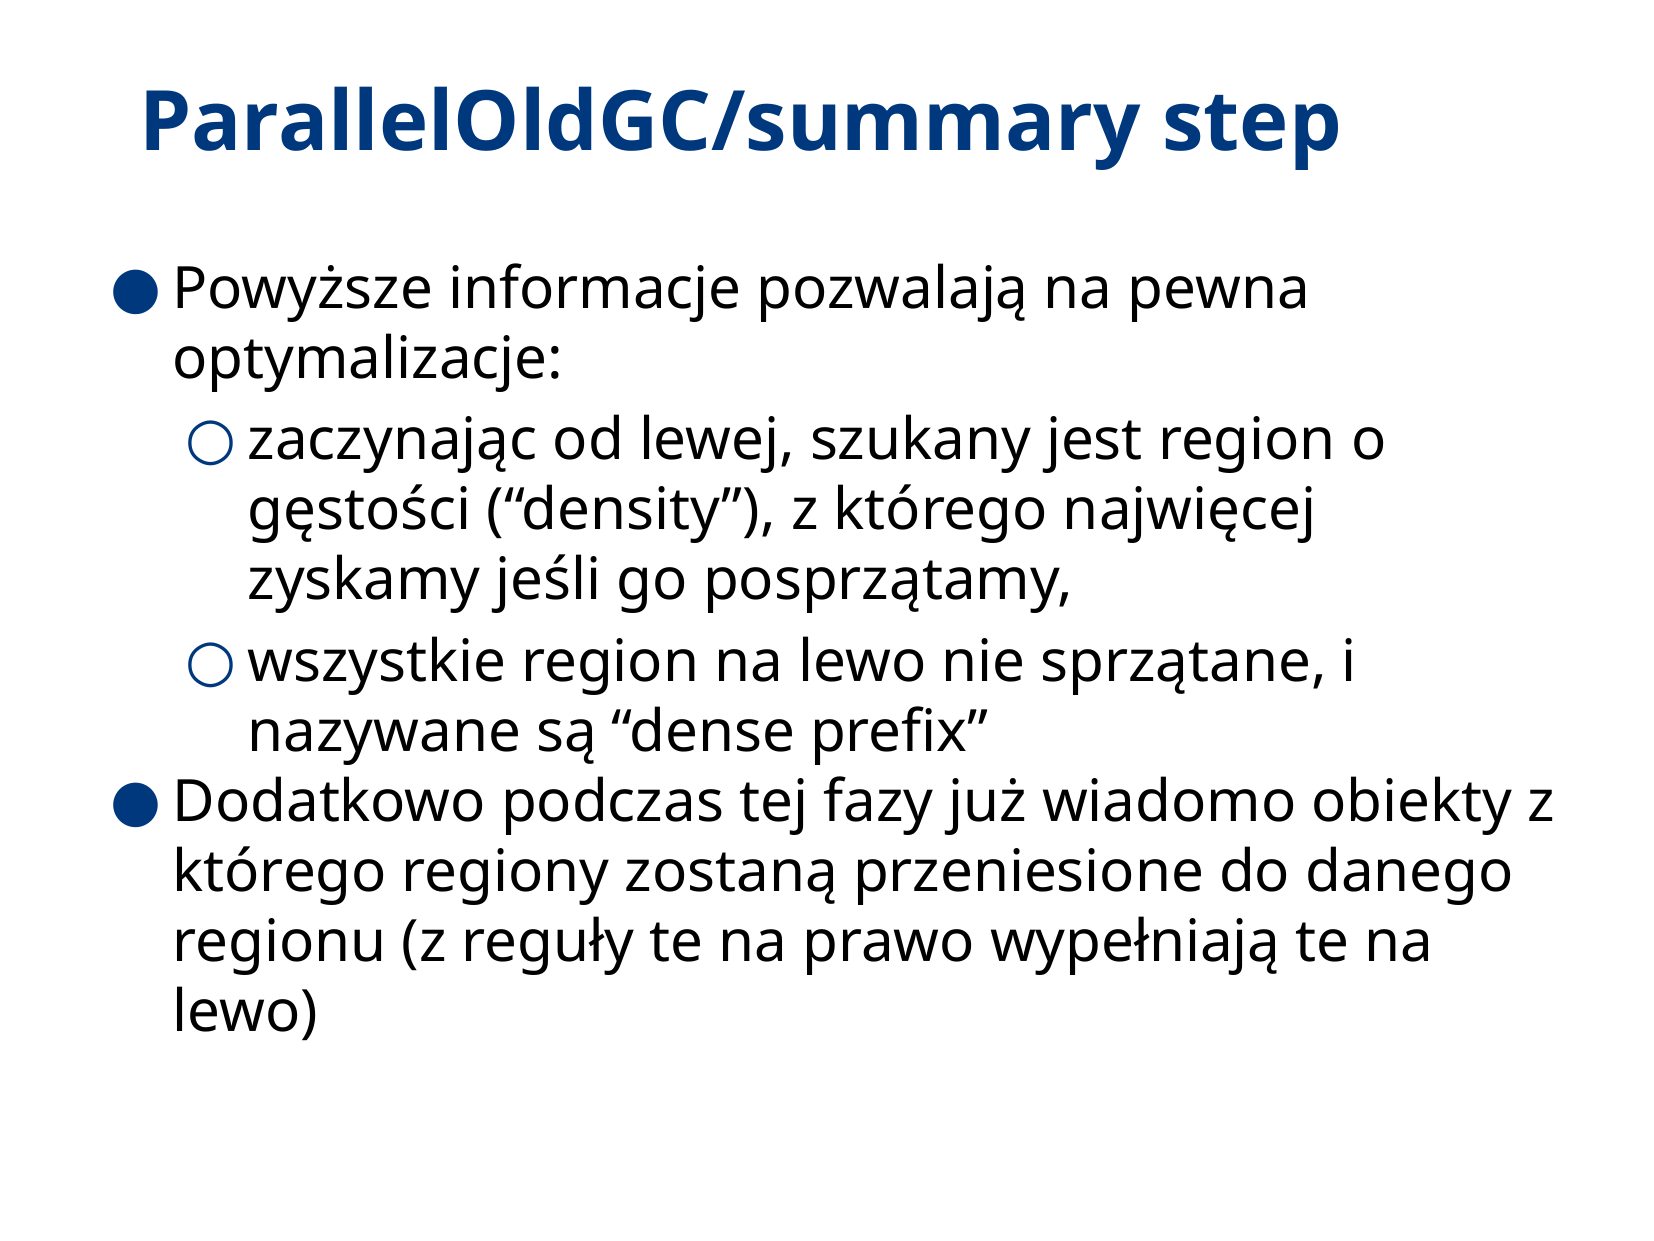

ParallelOldGC/summary step
# Powyższe informacje pozwalają na pewna optymalizacje:
zaczynając od lewej, szukany jest region o gęstości (“density”), z którego najwięcej zyskamy jeśli go posprzątamy,
wszystkie region na lewo nie sprzątane, i nazywane są “dense prefix”
Dodatkowo podczas tej fazy już wiadomo obiekty z którego regiony zostaną przeniesione do danego regionu (z reguły te na prawo wypełniają te na lewo)